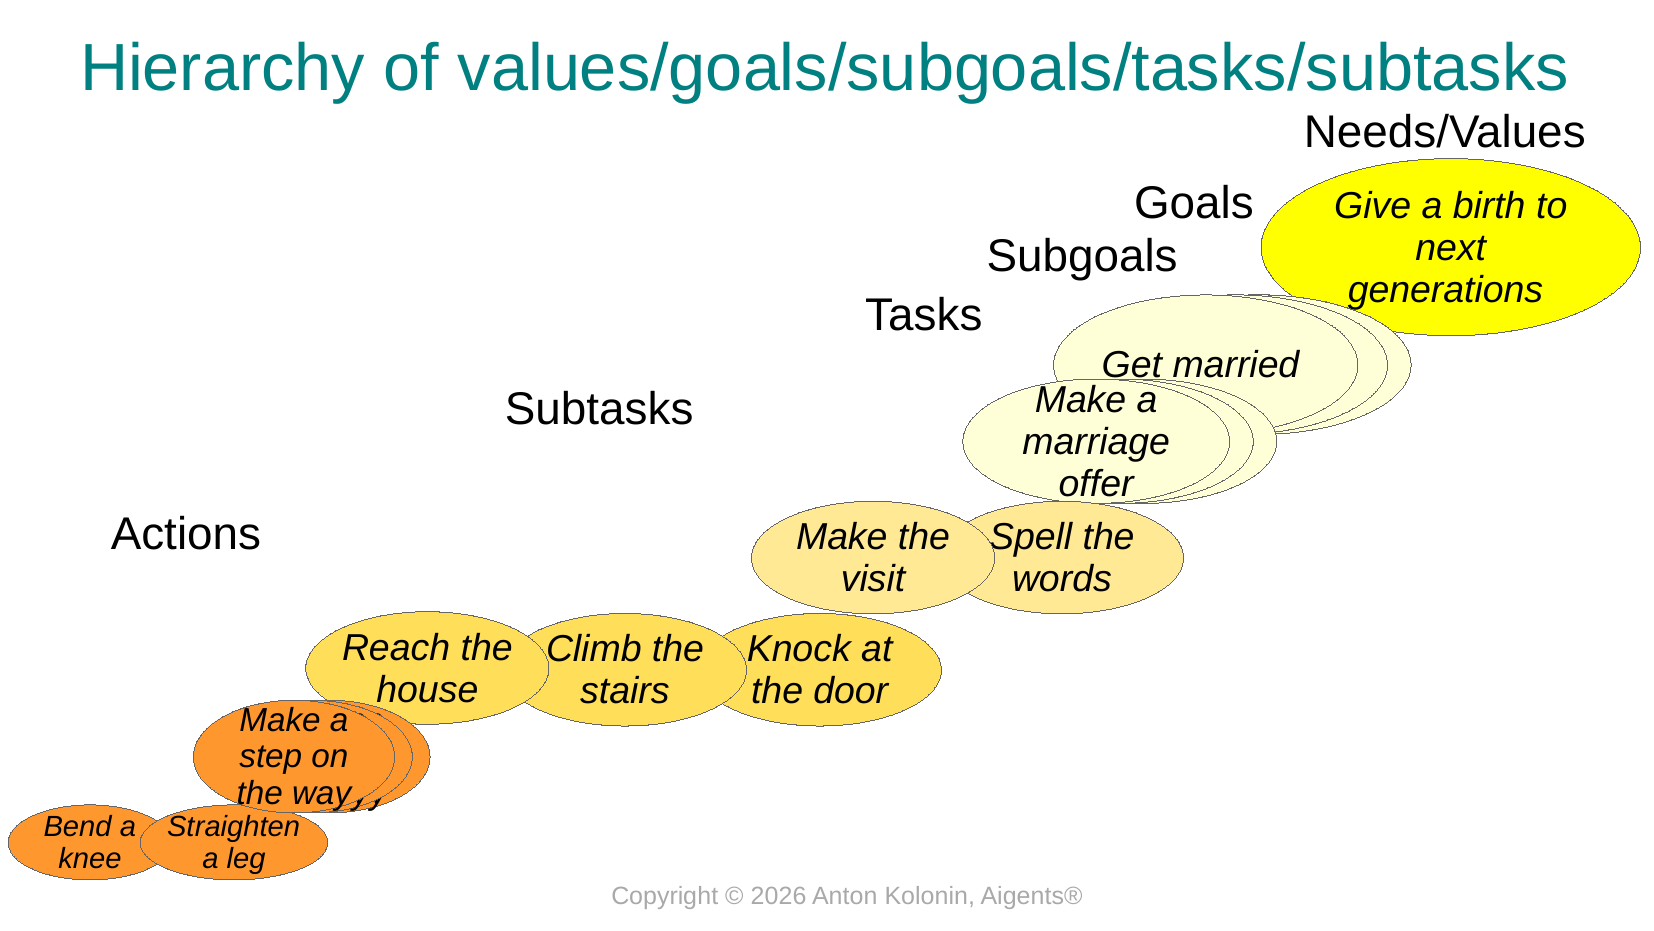

Hierarchy of values/goals/subgoals/tasks/subtasks
Needs/Values
Give a birth to next generations
Goals
Subgoals
Tasks
Get married
Get married
Get married
Get married
Subtasks
Make a marriage offer
Make a marriage offer
Make a marriage offer
Actions
Make the visit
Spell the words
Reach the house
Сlimb the stairs
Knock at the door
Make a step on the way
Make a step on the way
Make a step on the way
Bend a knee
Straighten a leg
Copyright © 2026 Anton Kolonin, Aigents®